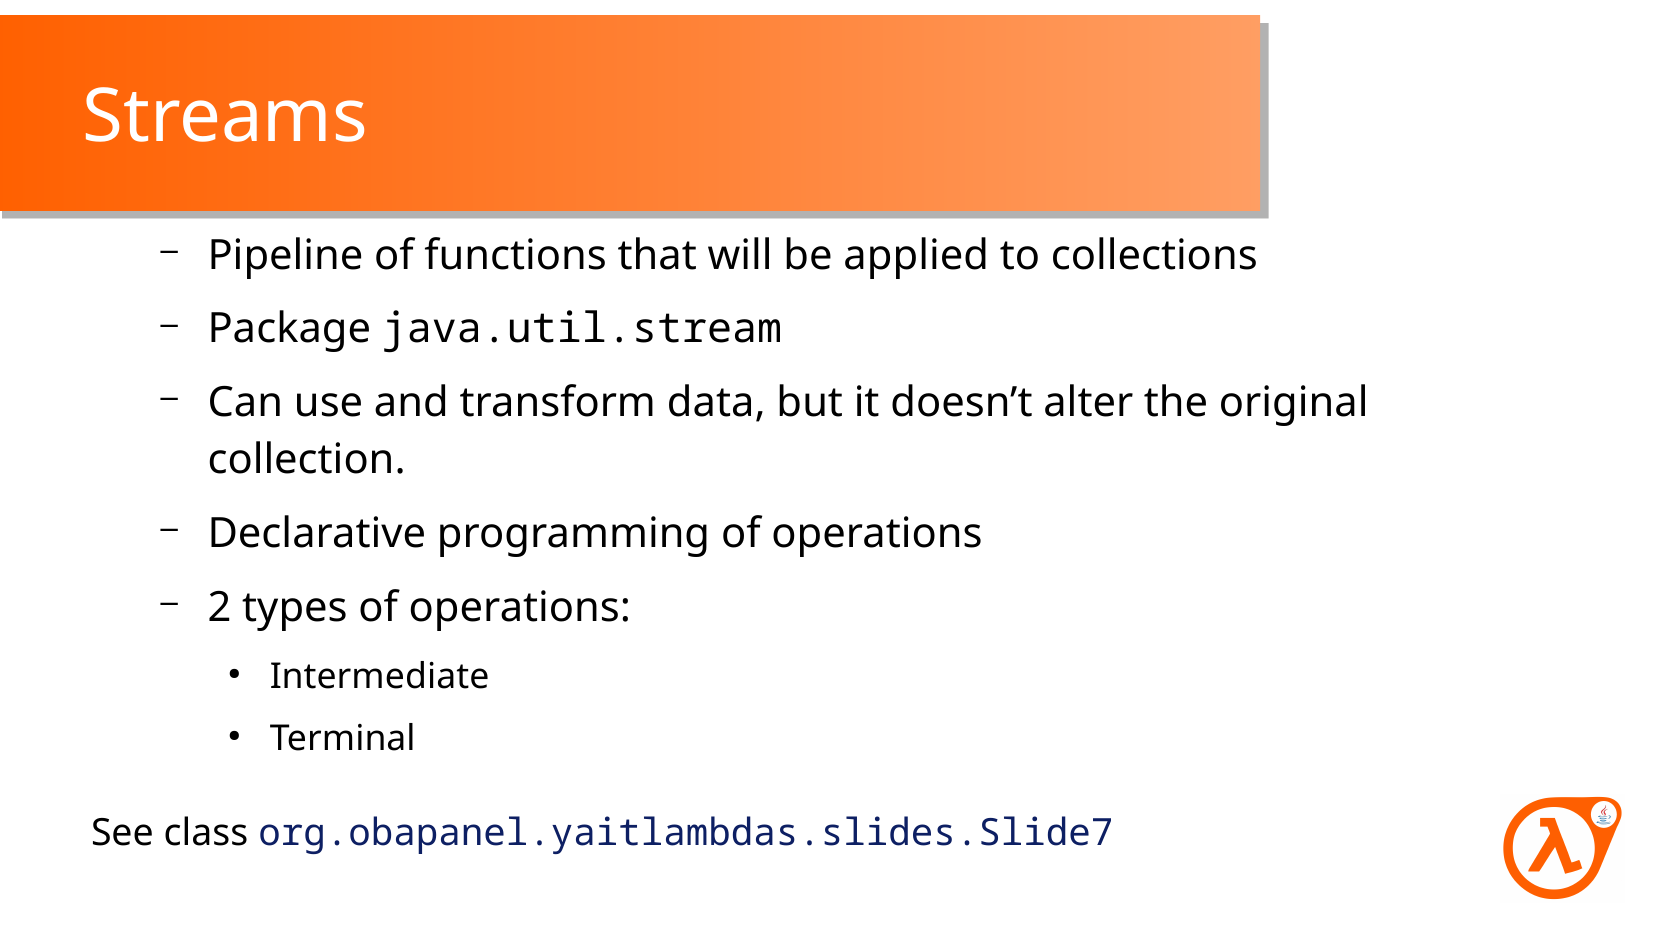

# Streams
Pipeline of functions that will be applied to collections
Package java.util.stream
Can use and transform data, but it doesn’t alter the original collection.
Declarative programming of operations
2 types of operations:
Intermediate
Terminal
See class org.obapanel.yaitlambdas.slides.Slide7